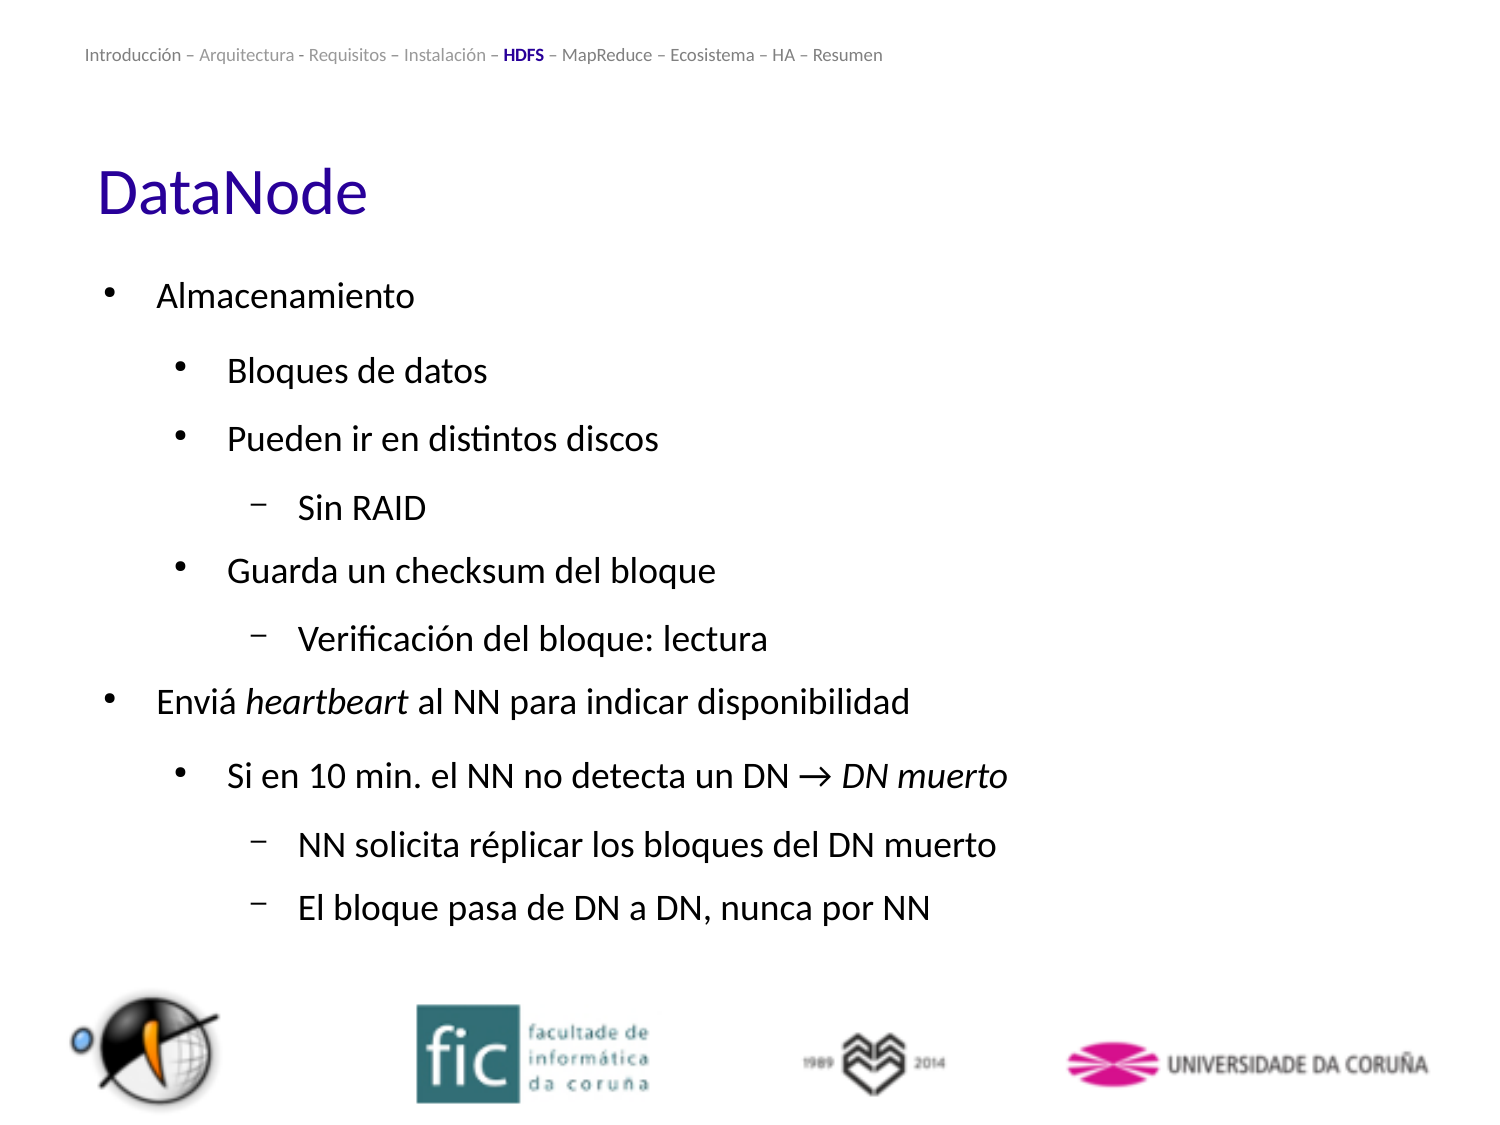

Introducción – Arquitectura - Requisitos – Instalación – HDFS – MapReduce – Ecosistema – HA – Resumen
# DataNode
Almacenamiento
Bloques de datos
Pueden ir en distintos discos
Sin RAID
Guarda un checksum del bloque
Verificación del bloque: lectura
Enviá heartbeart al NN para indicar disponibilidad
Si en 10 min. el NN no detecta un DN → DN muerto
NN solicita réplicar los bloques del DN muerto
El bloque pasa de DN a DN, nunca por NN